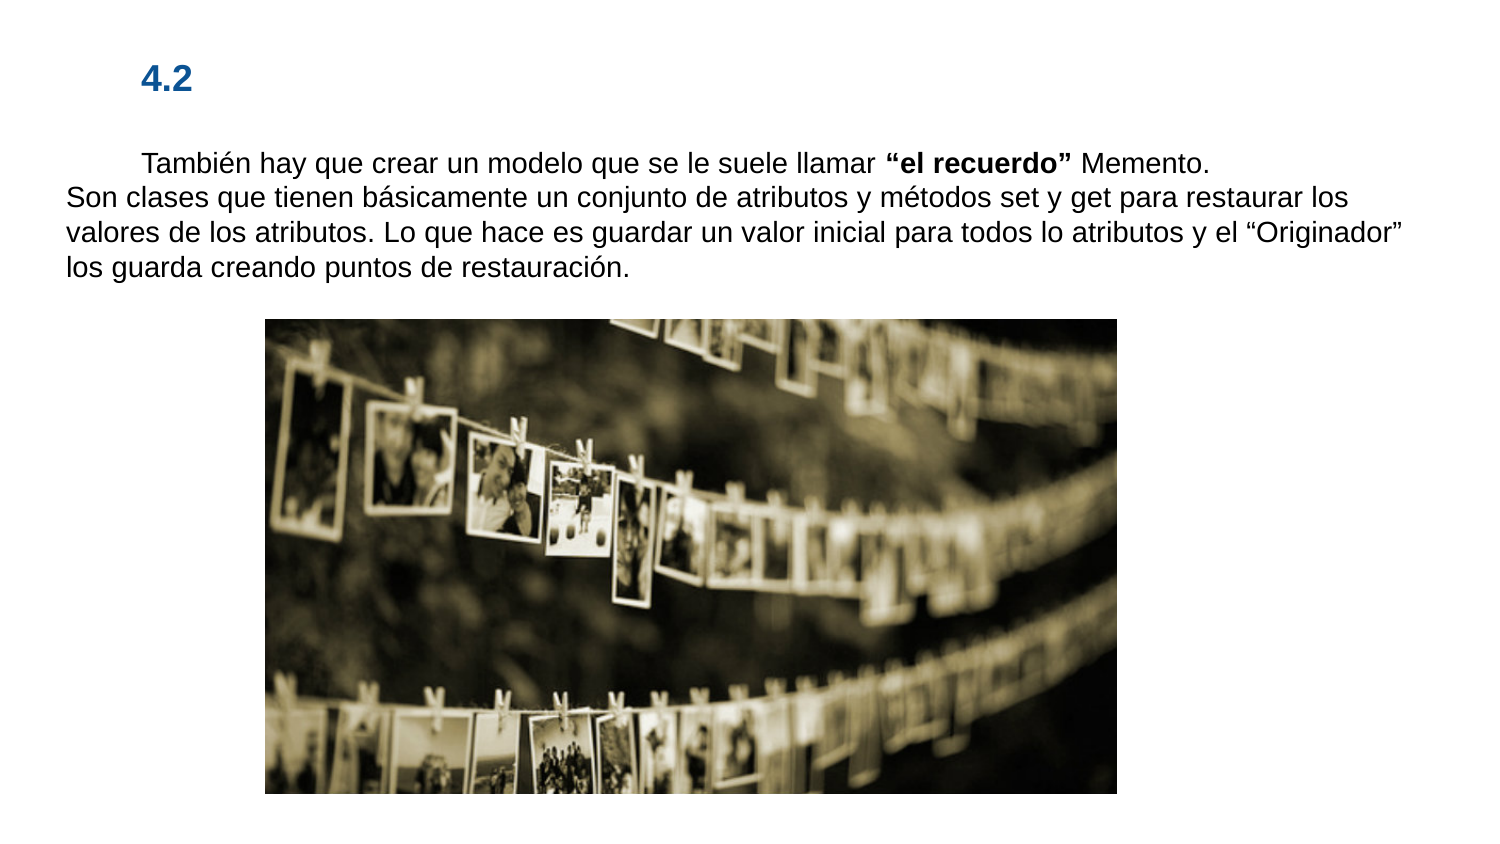

# 4.2
También hay que crear un modelo que se le suele llamar “el recuerdo” Memento.
Son clases que tienen básicamente un conjunto de atributos y métodos set y get para restaurar los valores de los atributos. Lo que hace es guardar un valor inicial para todos lo atributos y el “Originador” los guarda creando puntos de restauración.